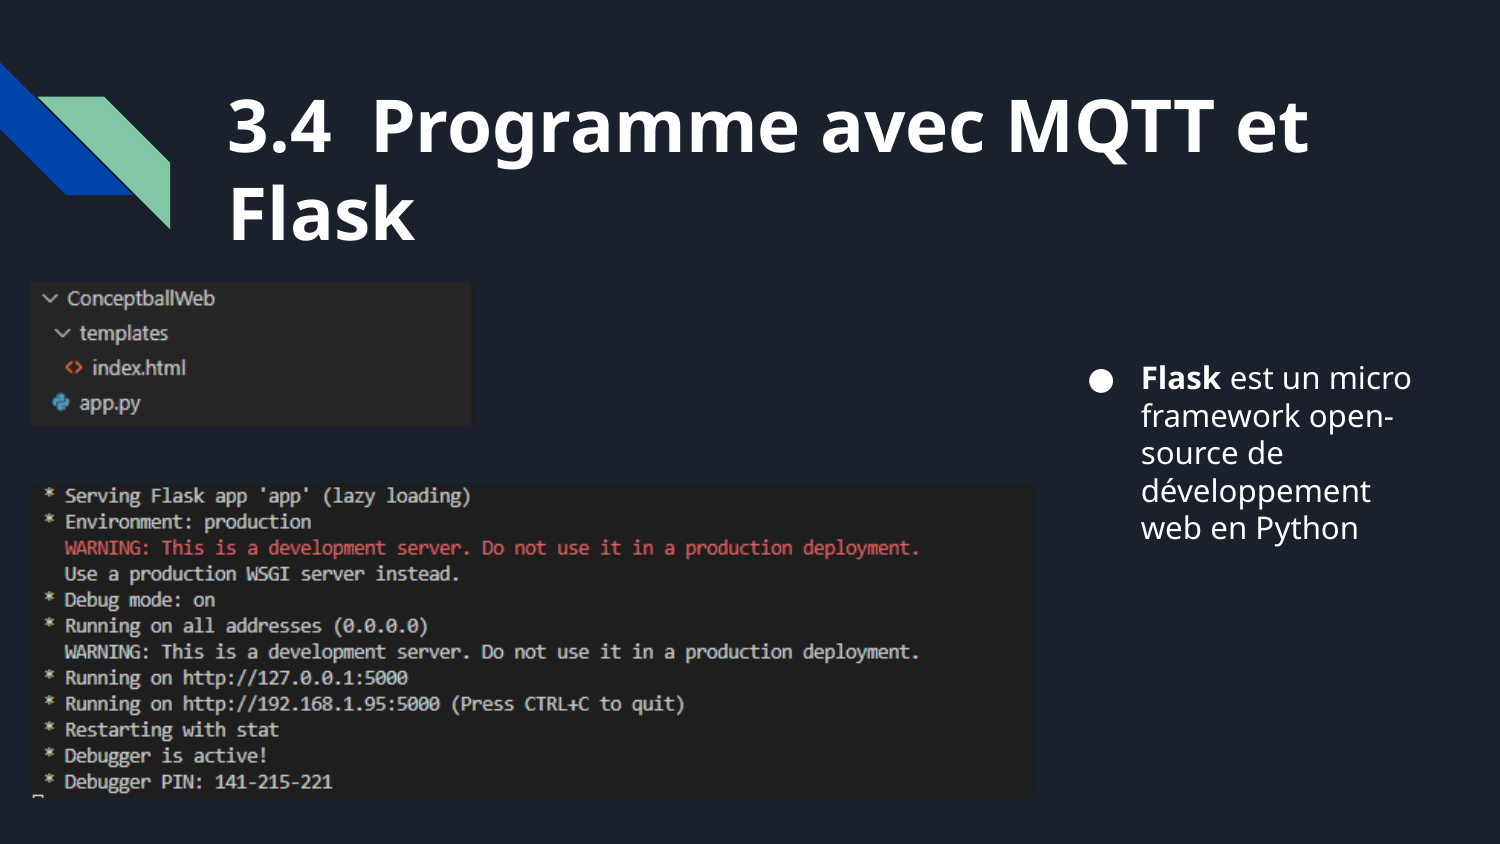

# 3.4 Programme avec MQTT et Flask
Flask est un micro framework open-source de développement web en Python